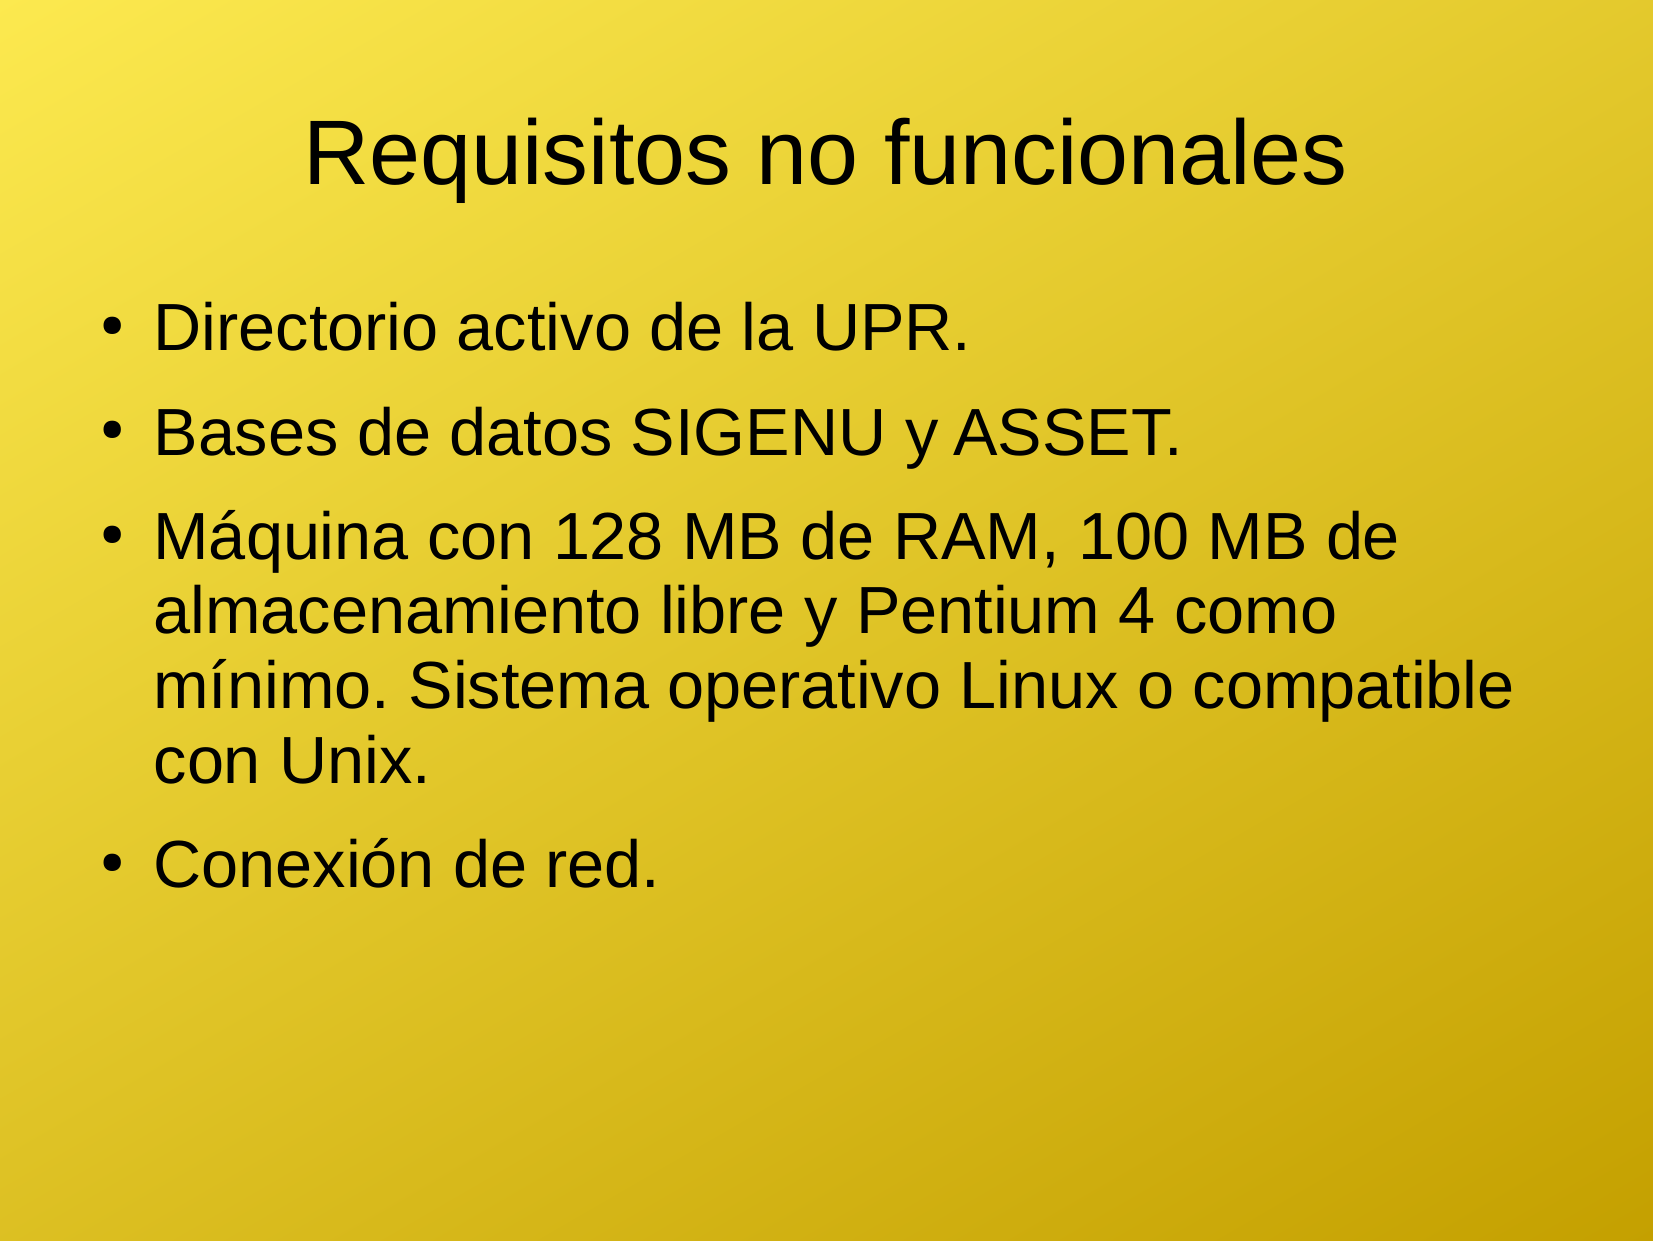

# Requisitos no funcionales
Directorio activo de la UPR.
Bases de datos SIGENU y ASSET.
Máquina con 128 MB de RAM, 100 MB de almacenamiento libre y Pentium 4 como mínimo. Sistema operativo Linux o compatible con Unix.
Conexión de red.